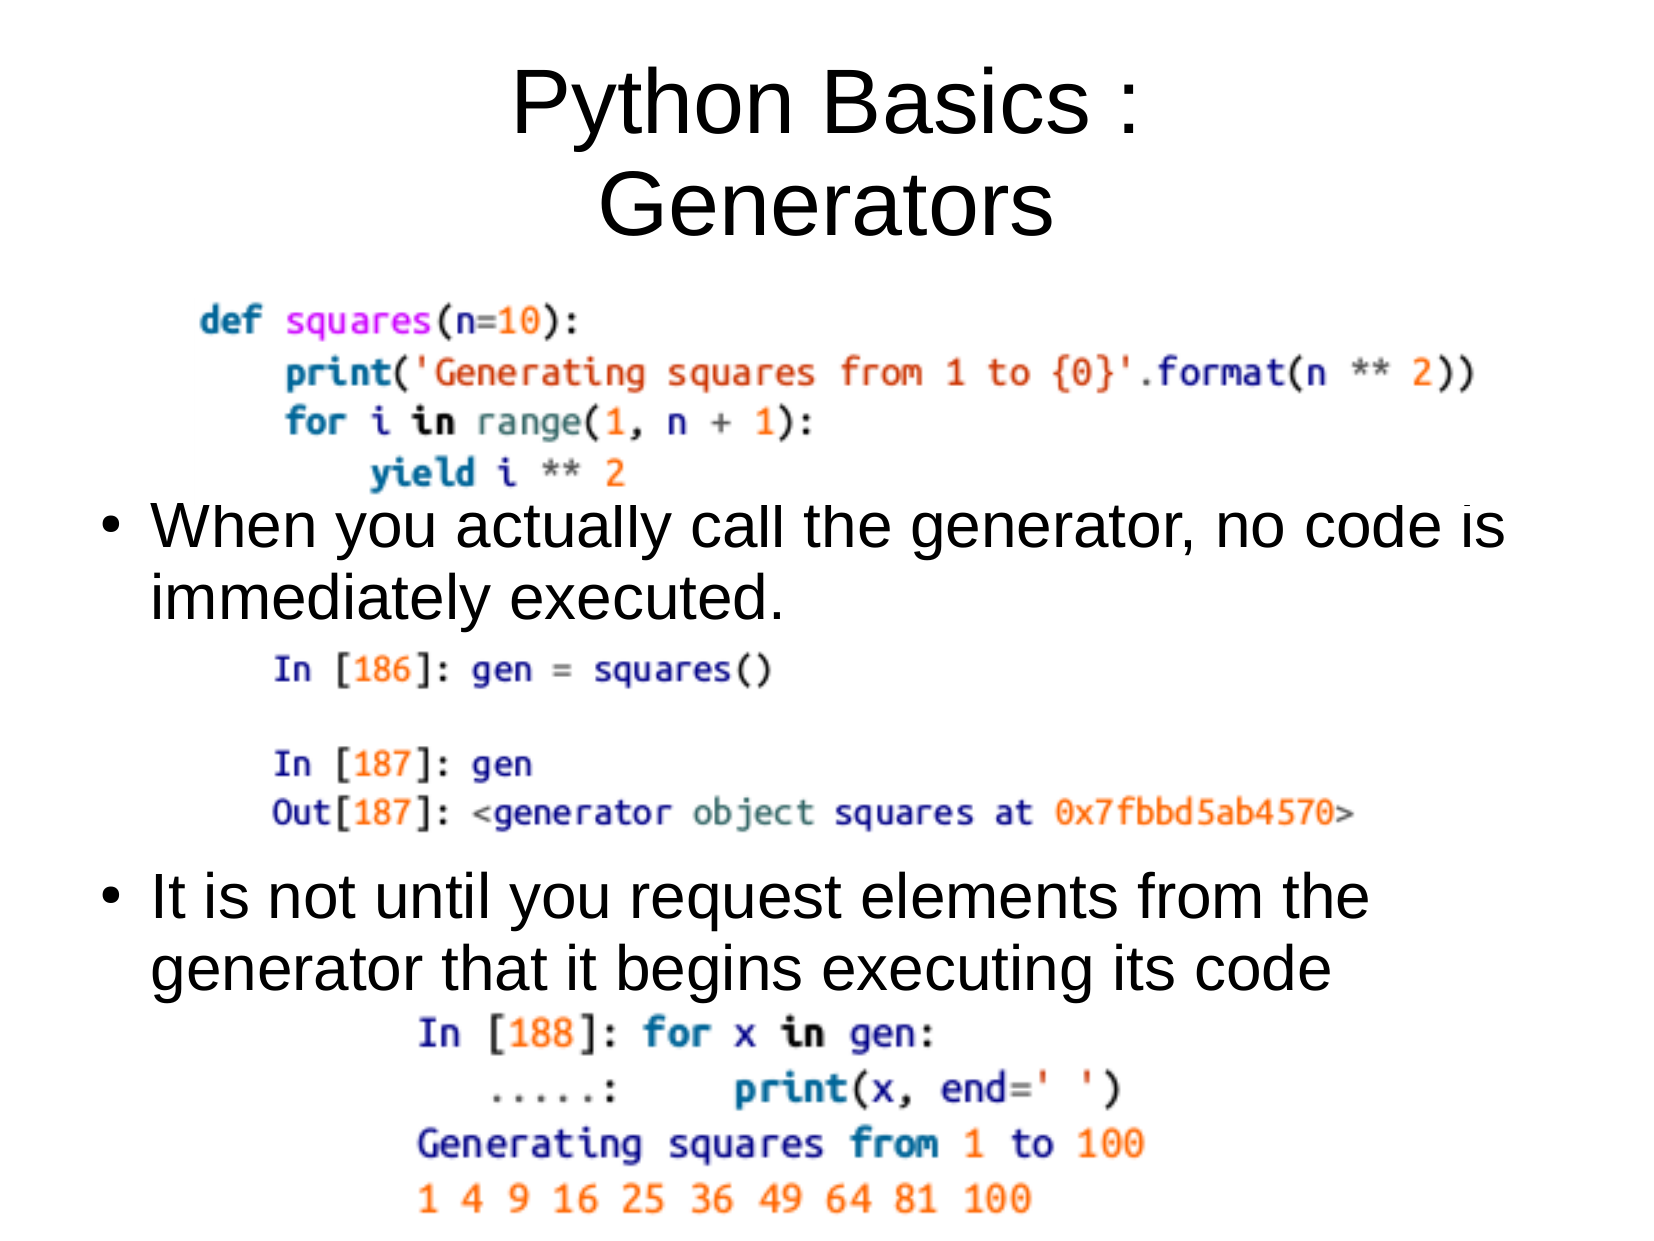

# Python Basics : Generators
When you actually call the generator, no code is immediately executed.
It is not until you request elements from the generator that it begins executing its code